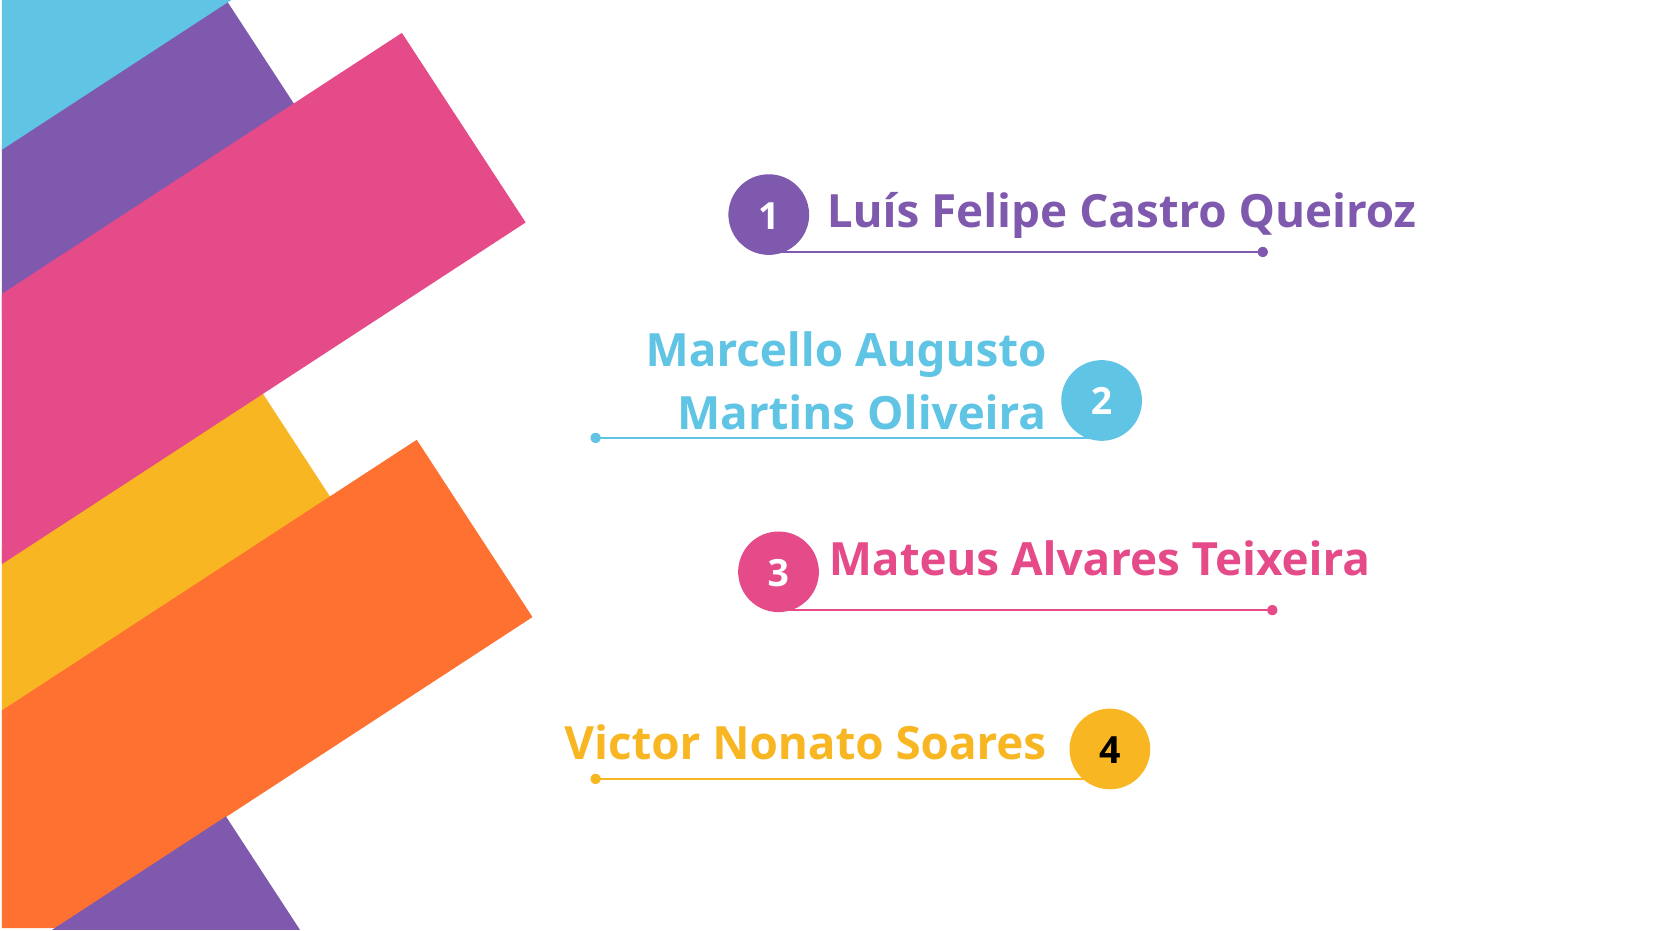

# Luís Felipe Castro Queiroz
1
Marcello Augusto Martins Oliveira
2
Mateus Alvares Teixeira
3
Victor Nonato Soares
4